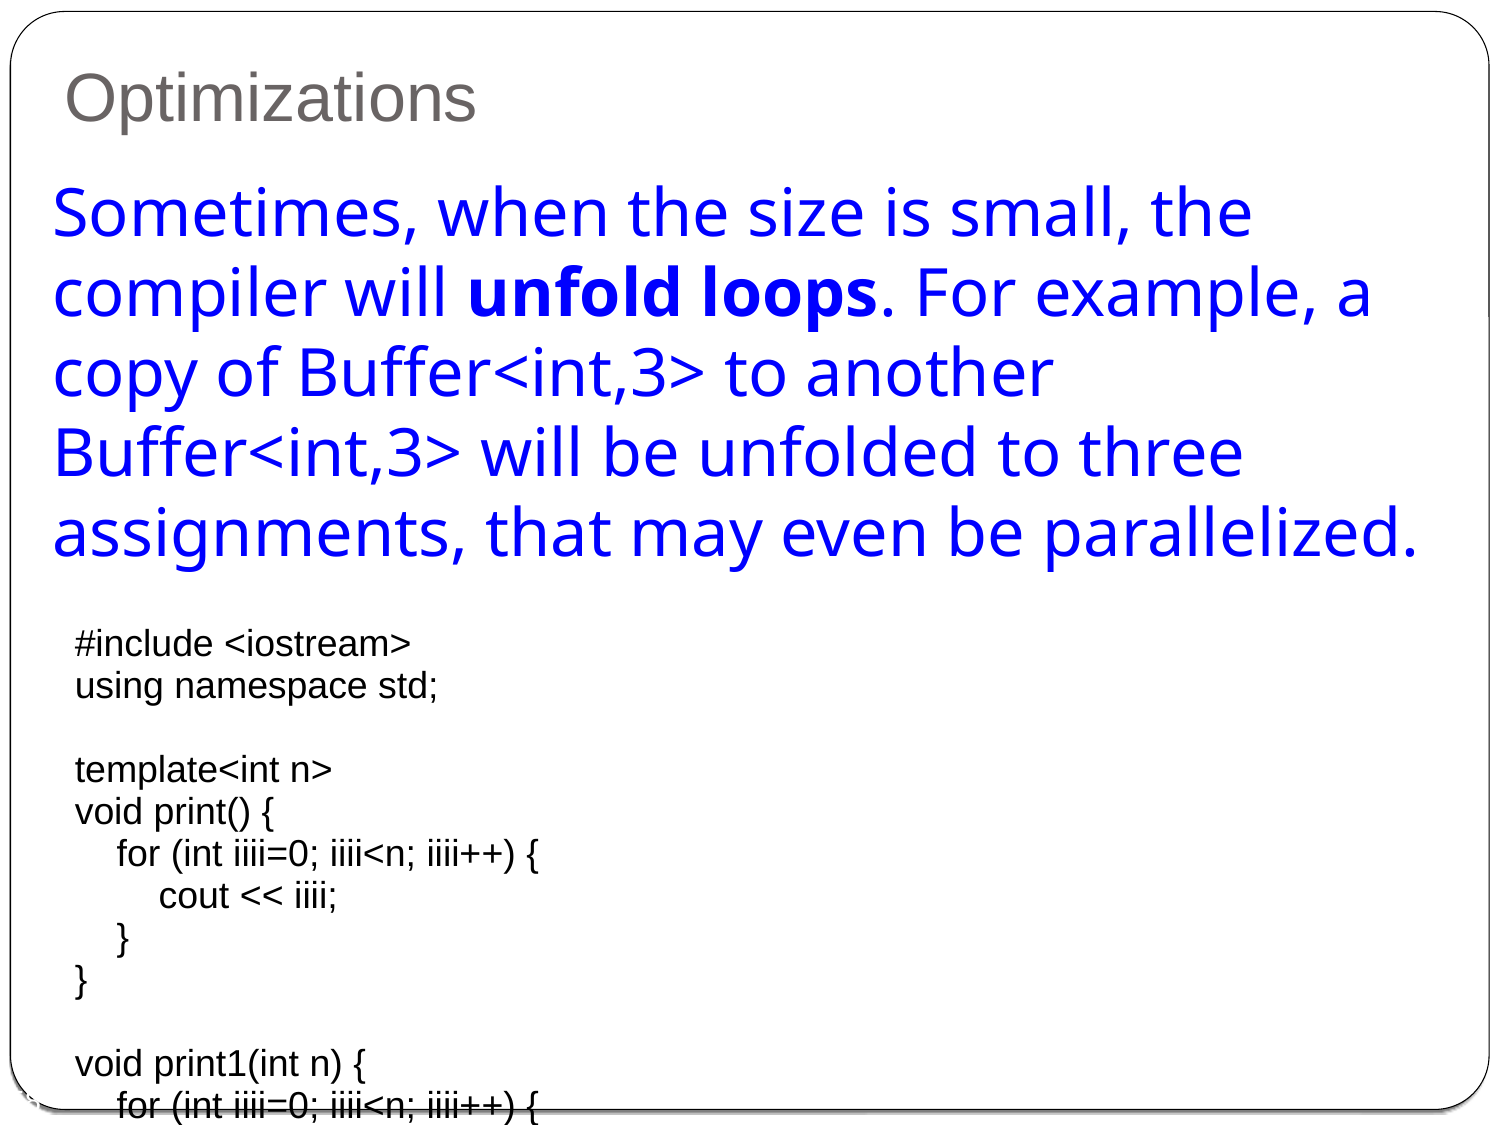

# Optimizations
Sometimes, when the size is small, the compiler will unfold loops. For example, a copy of Buffer<int,3> to another Buffer<int,3> will be unfolded to three assignments, that may even be parallelized.
#include <iostream>
using namespace std;
template<int n>
void print() {
 for (int iiii=0; iiii<n; iiii++) {
 cout << iiii;
 }
}
void print1(int n) {
 for (int iiii=0; iiii<n; iiii++) {
 cout << iiii;
 }
}
int main() {
 print<10>();
}